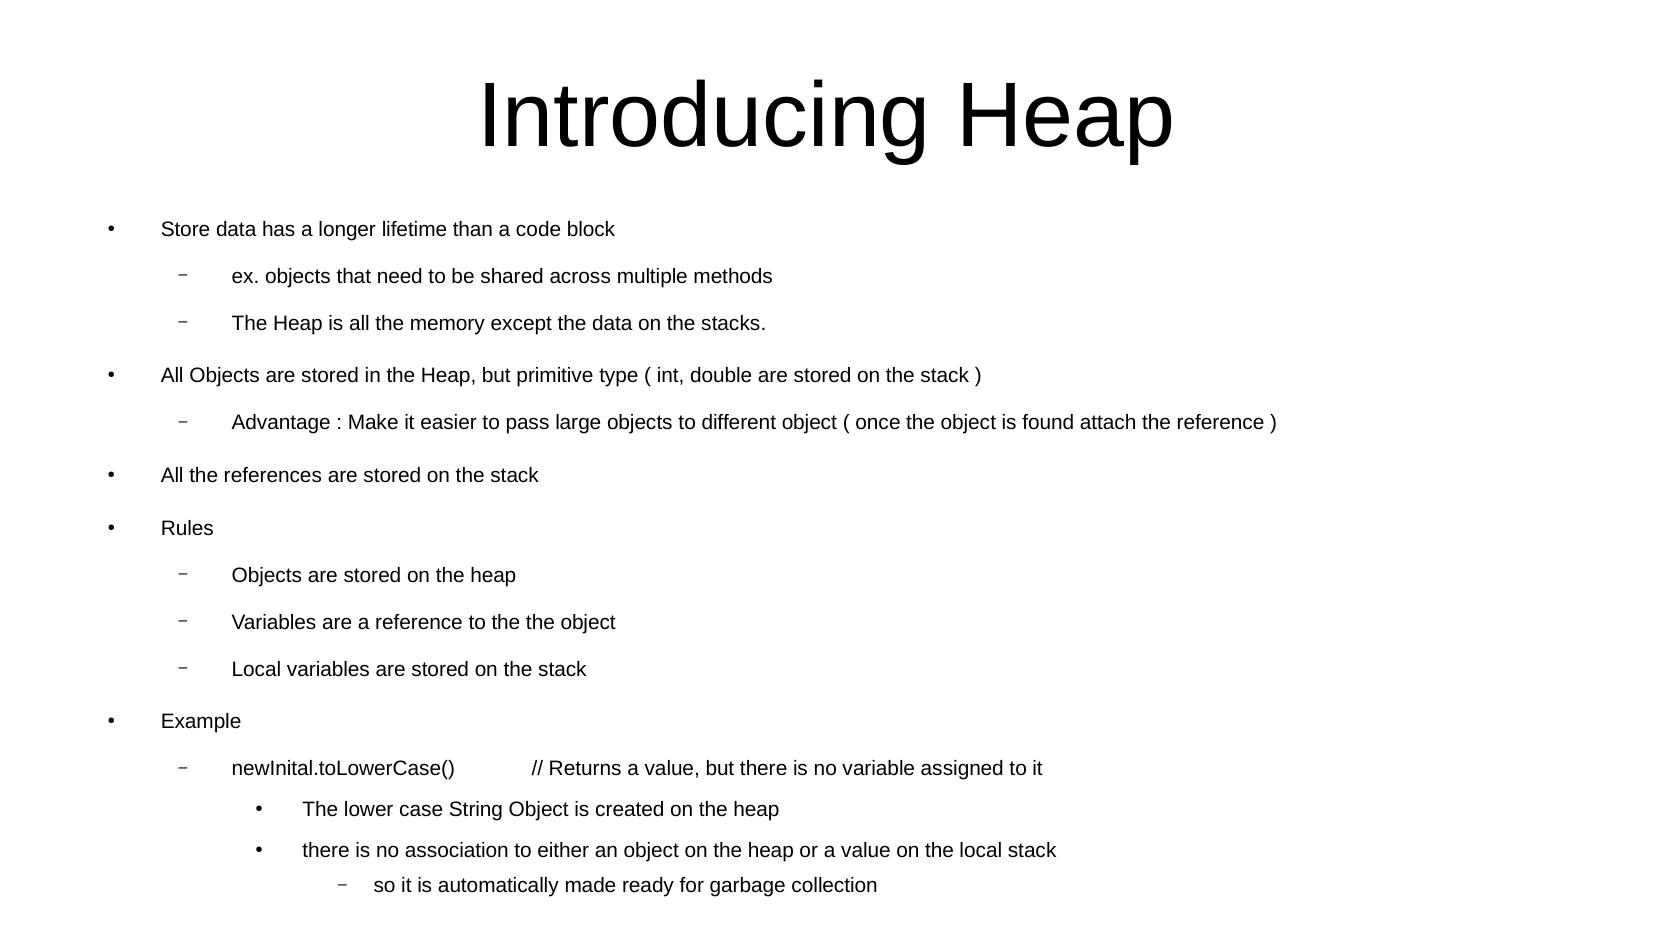

# Introducing Heap
Store data has a longer lifetime than a code block
ex. objects that need to be shared across multiple methods
The Heap is all the memory except the data on the stacks.
All Objects are stored in the Heap, but primitive type ( int, double are stored on the stack )
Advantage : Make it easier to pass large objects to different object ( once the object is found attach the reference )
All the references are stored on the stack
Rules
Objects are stored on the heap
Variables are a reference to the the object
Local variables are stored on the stack
Example
newInital.toLowerCase()		// Returns a value, but there is no variable assigned to it
The lower case String Object is created on the heap
there is no association to either an object on the heap or a value on the local stack
so it is automatically made ready for garbage collection